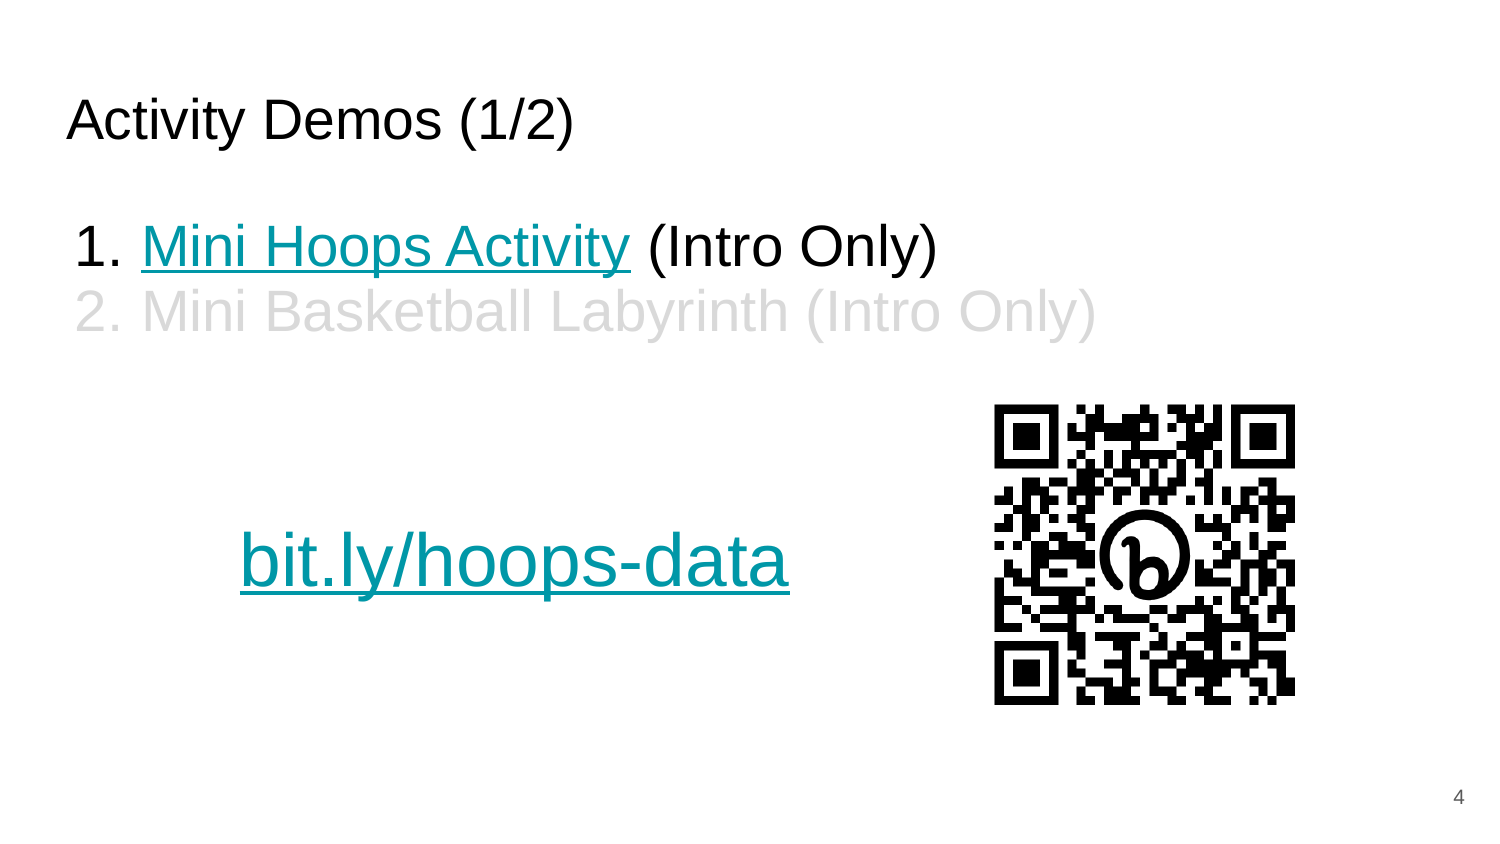

# Activity Demos (1/2)
Mini Hoops Activity (Intro Only)
Mini Basketball Labyrinth (Intro Only)
bit.ly/hoops-data